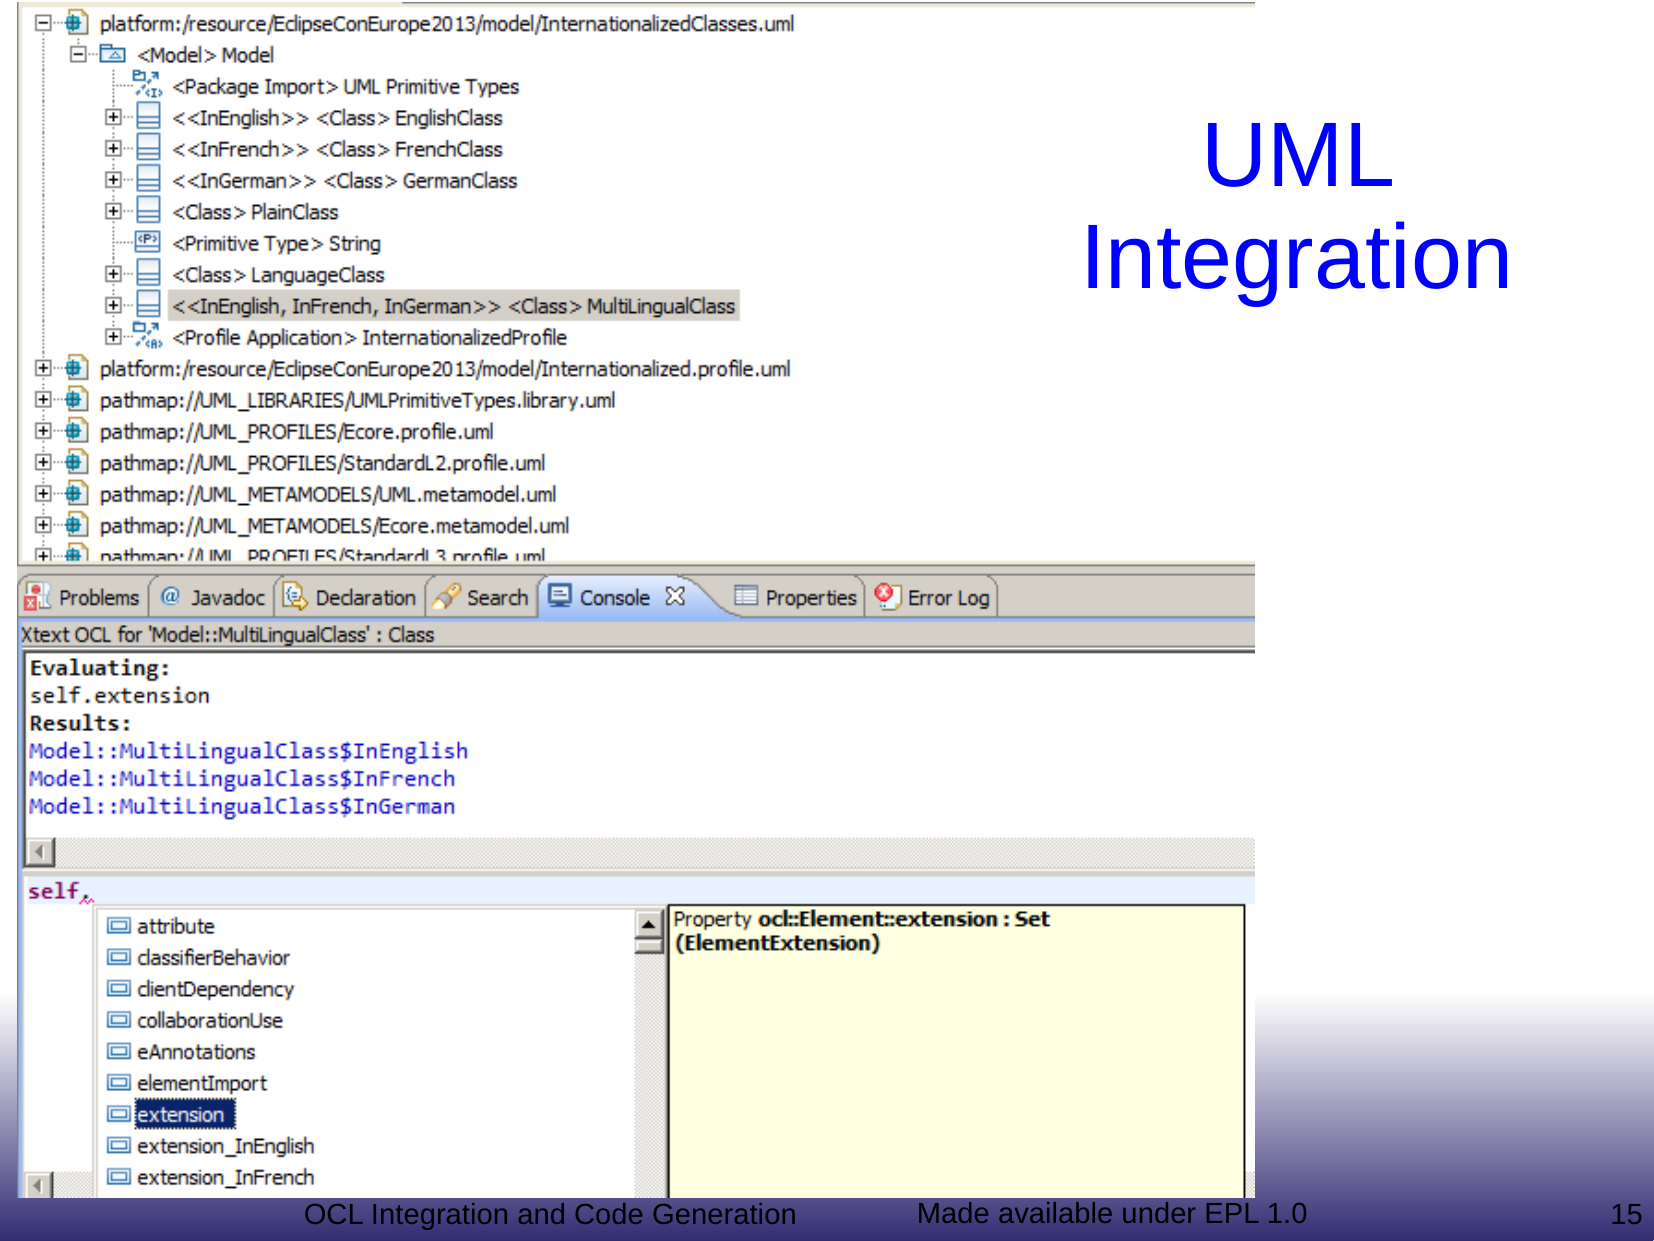

# UML Integration
OCL Integration and Code Generation
15